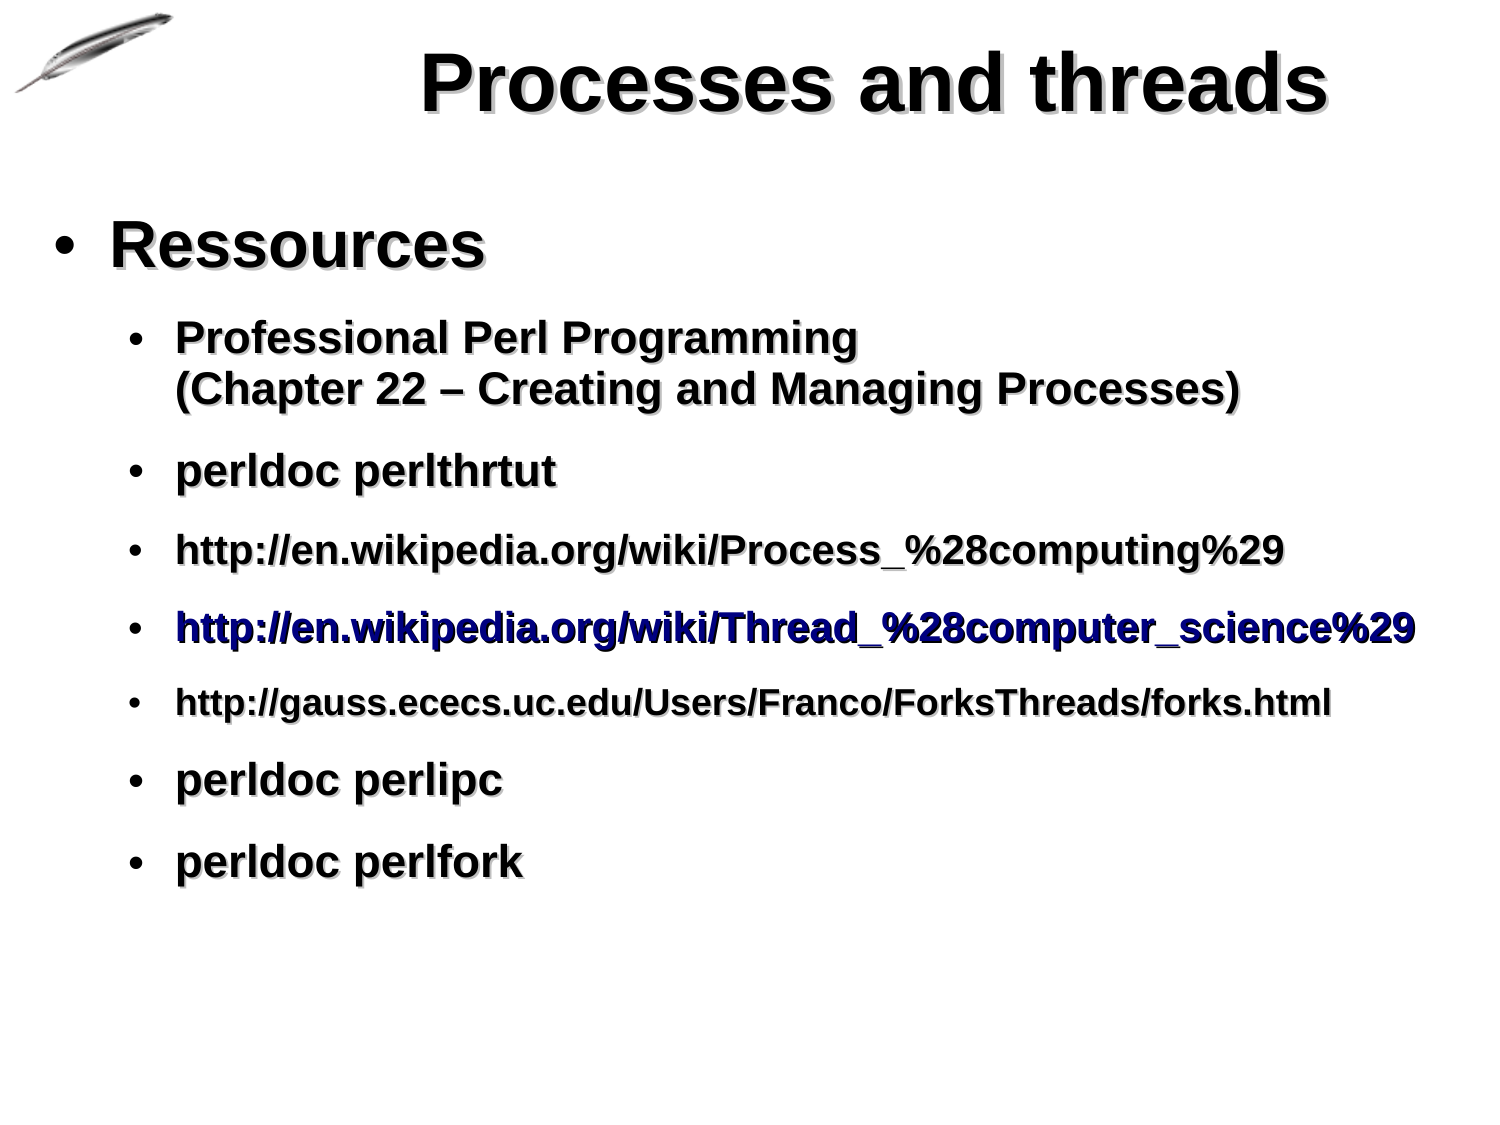

# Processes and threads
Ressources
Professional Perl Programming
(Chapter 22 – Creating and Managing Processes)
perldoc perlthrtut
http://en.wikipedia.org/wiki/Process_%28computing%29
http://en.wikipedia.org/wiki/Thread_%28computer_science%29
http://gauss.ececs.uc.edu/Users/Franco/ForksThreads/forks.html
perldoc perlipc
perldoc perlfork